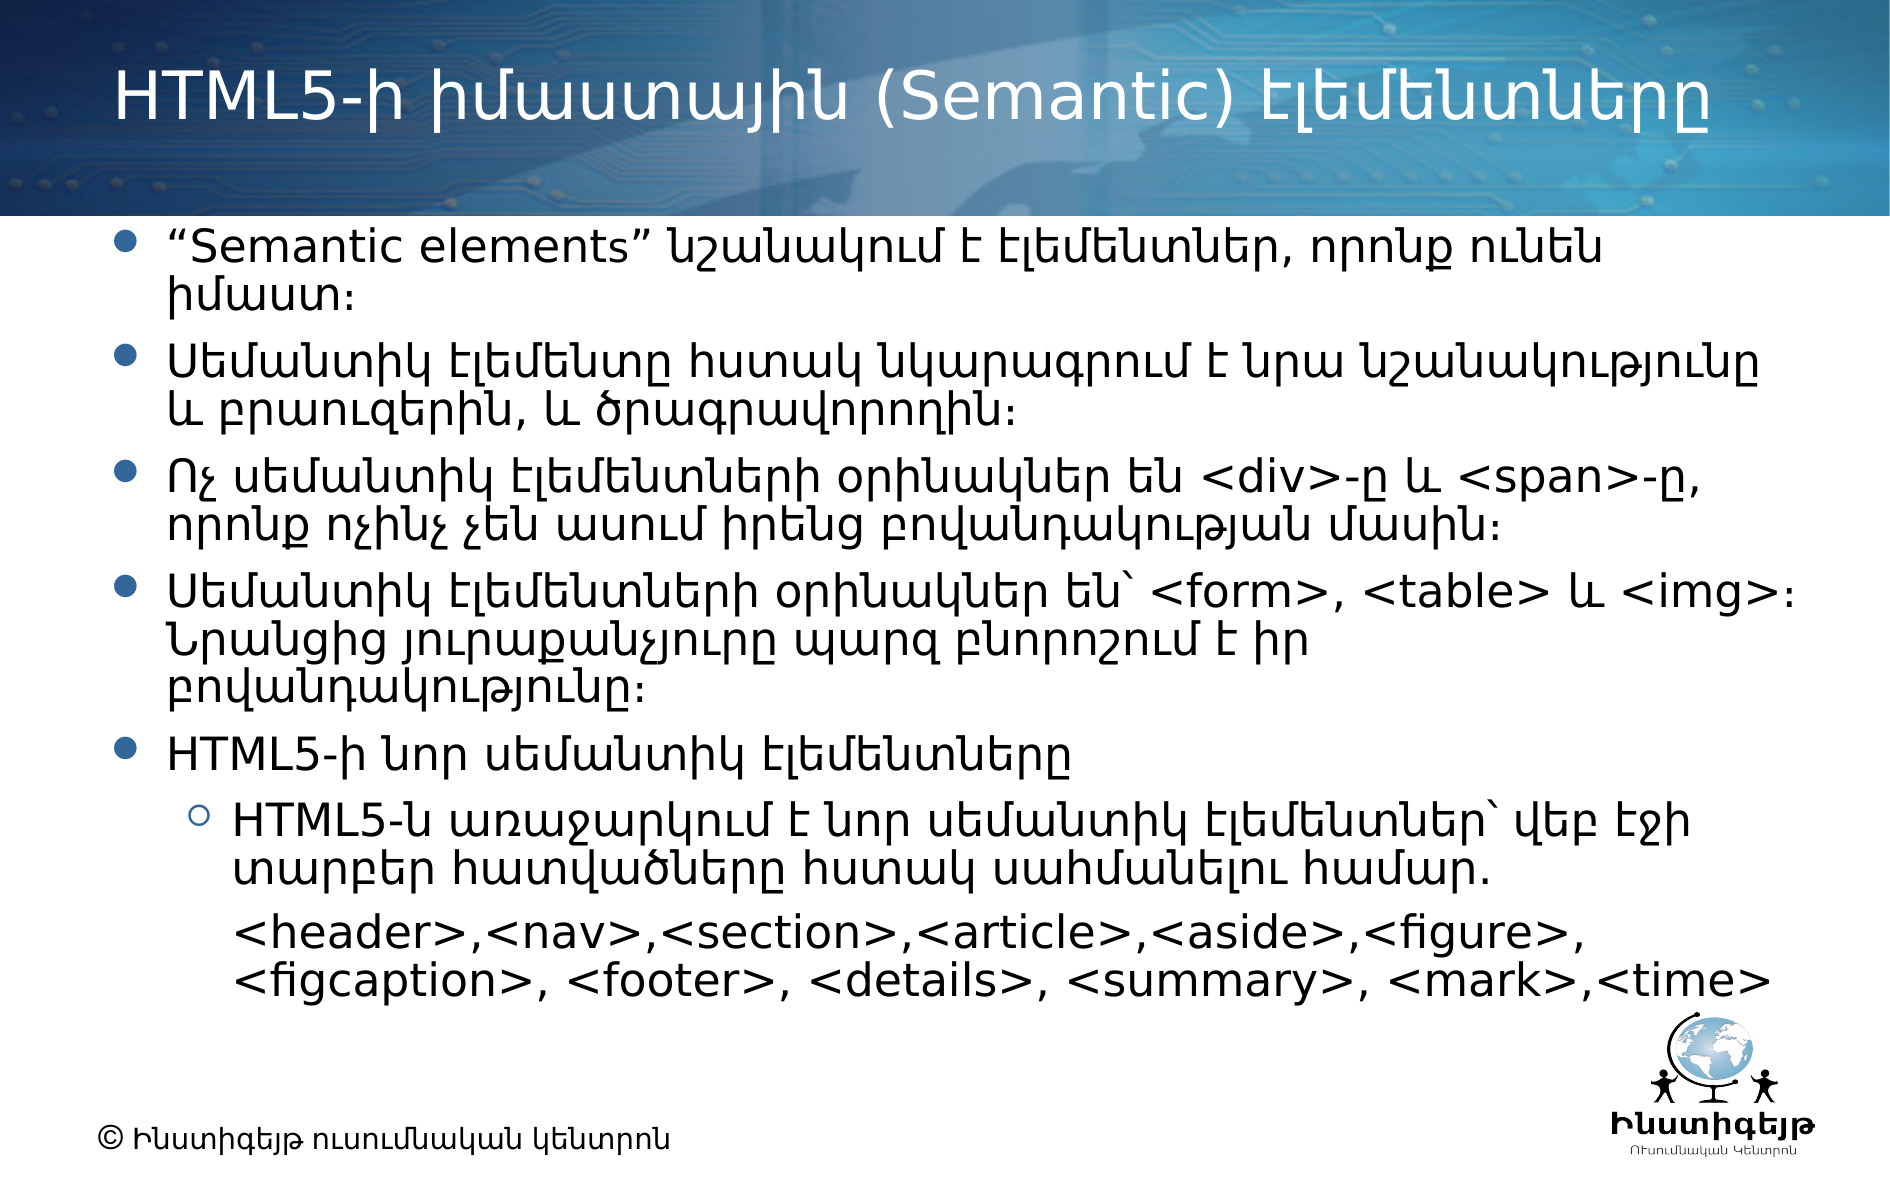

HTML5-ի իմաստային (Semantic) էլեմենտները
# “Semantic elements” նշանակում է էլեմենտներ, որոնք ունեն իմաստ։
Սեմանտիկ էլեմենտը հստակ նկարագրում է նրա նշանակությունը և բրաուզերին, և ծրագրավորողին։
Ոչ սեմանտիկ էլեմենտների օրինակներ են <div>-ը և <span>-ը, որոնք ոչինչ չեն ասում իրենց բովանդակության մասին։
Սեմանտիկ էլեմենտների օրինակներ են՝ <form>, <table> և <img>։ Նրանցից յուրաքանչյուրը պարզ բնորոշում է իր բովանդակությունը։
HTML5-ի նոր սեմանտիկ էլեմենտները
HTML5-ն առաջարկում է նոր սեմանտիկ էլեմենտներ՝ վեբ էջի տարբեր հատվածները հստակ սահմանելու համար․
<header>,<nav>,<section>,<article>,<aside>,<figure>, <figcaption>, <footer>, <details>, <summary>, <mark>,<time>